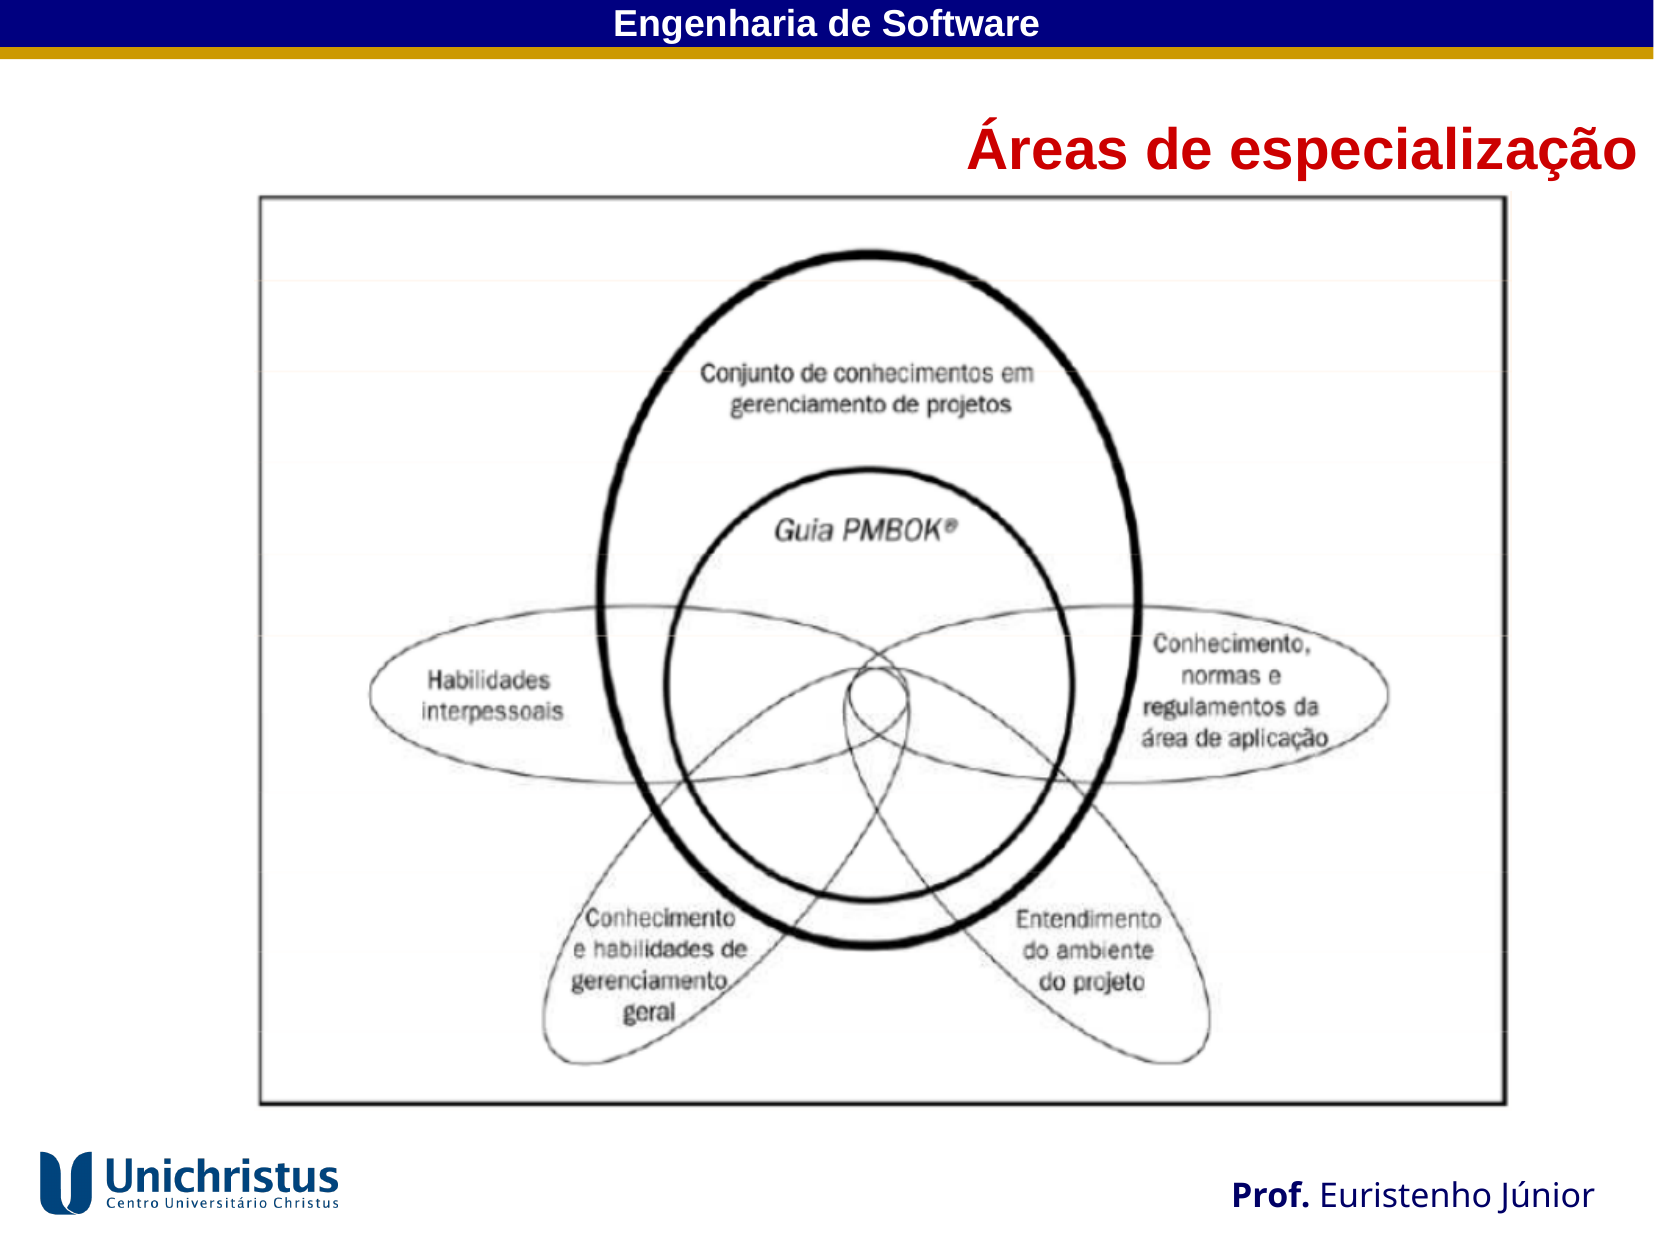

Engenharia de Software
Áreas de especialização
Prof. Euristenho Júnior